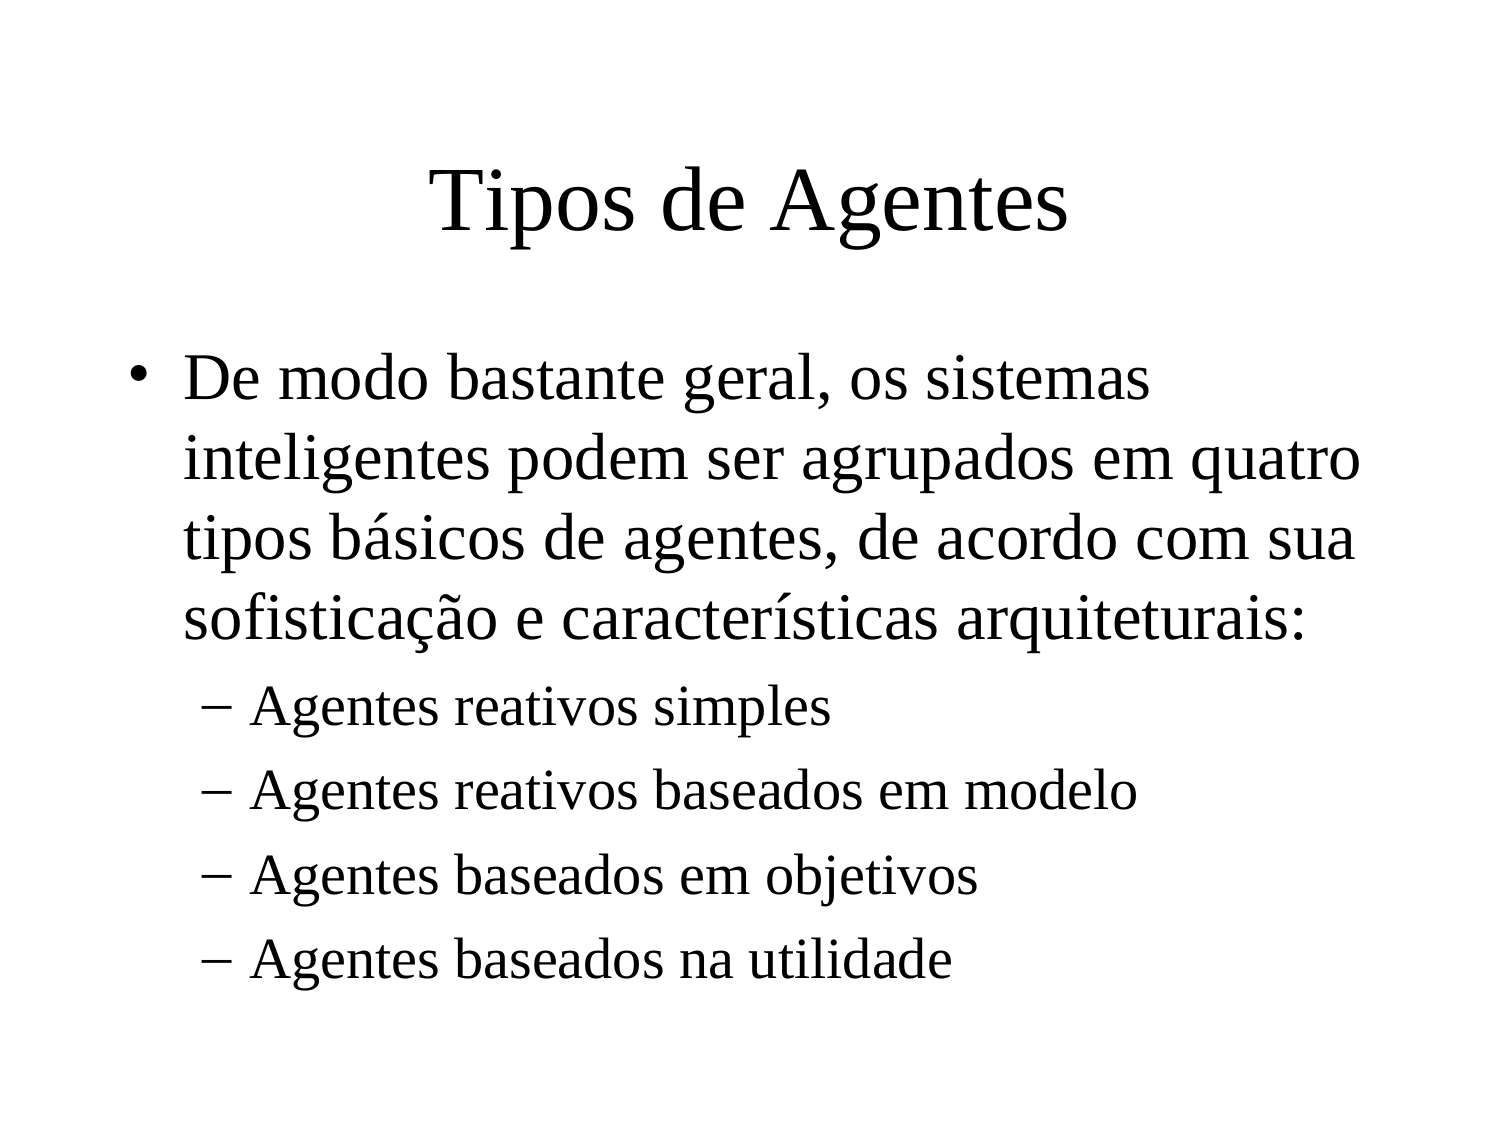

# Tipos de Agentes
De modo bastante geral, os sistemas inteligentes podem ser agrupados em quatro tipos básicos de agentes, de acordo com sua sofisticação e características arquiteturais:
Agentes reativos simples
Agentes reativos baseados em modelo
Agentes baseados em objetivos
Agentes baseados na utilidade